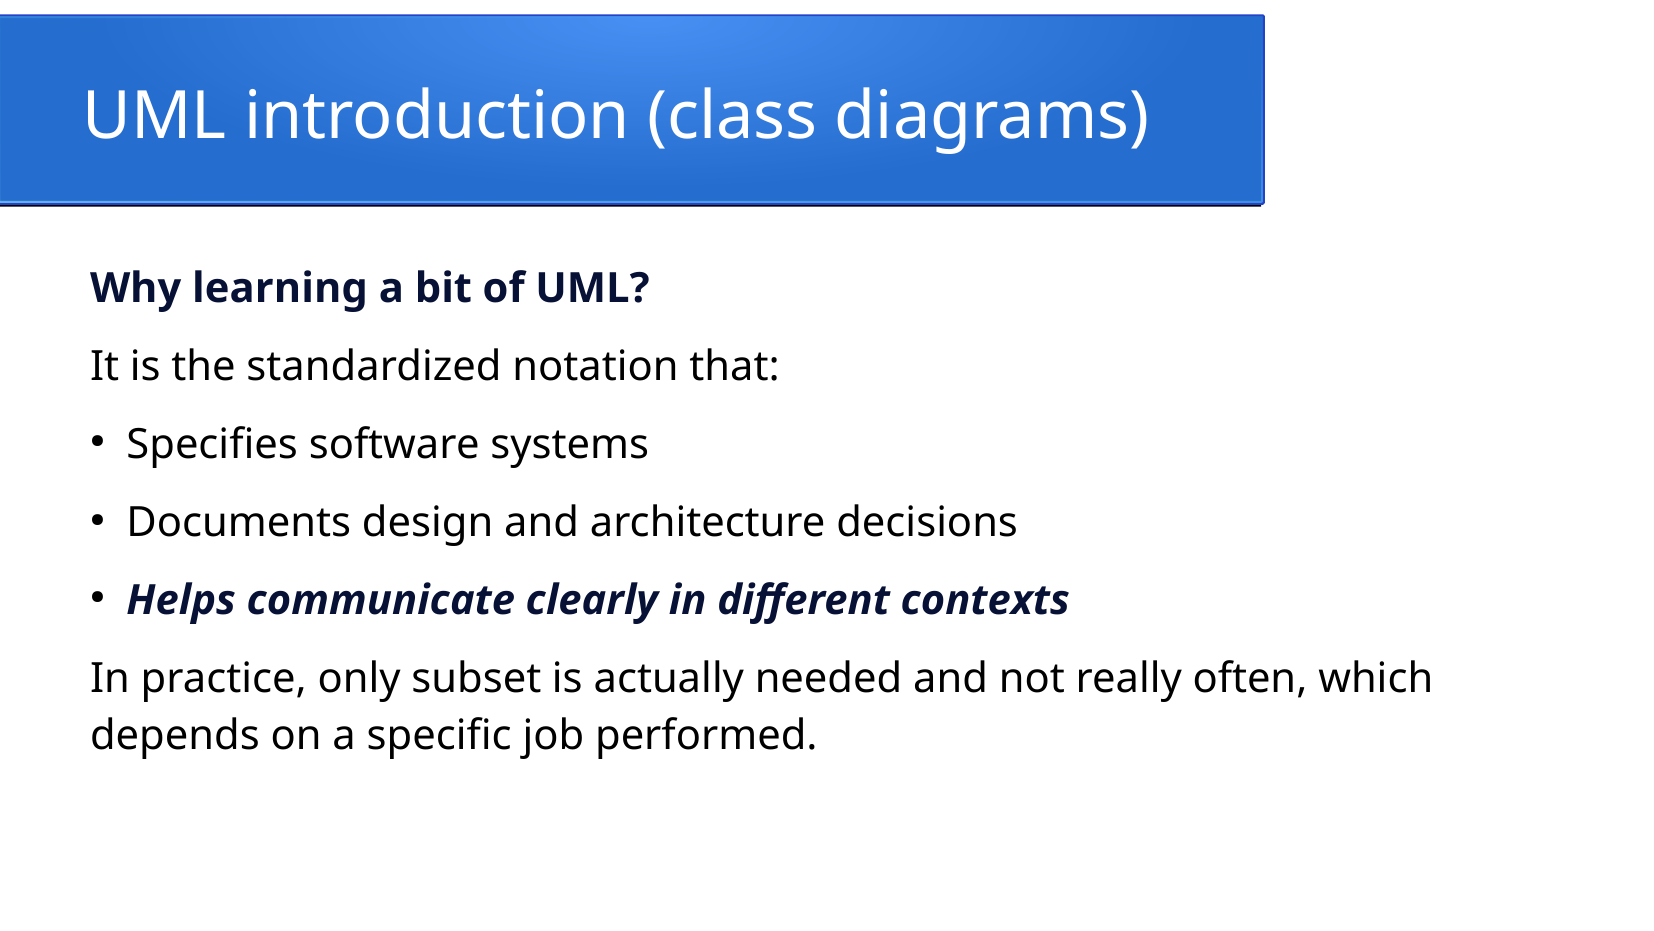

# UML introduction (class diagrams)
Why learning a bit of UML?
It is the standardized notation that:
 Specifies software systems
 Documents design and architecture decisions
 Helps communicate clearly in different contexts
In practice, only subset is actually needed and not really often, which depends on a specific job performed.